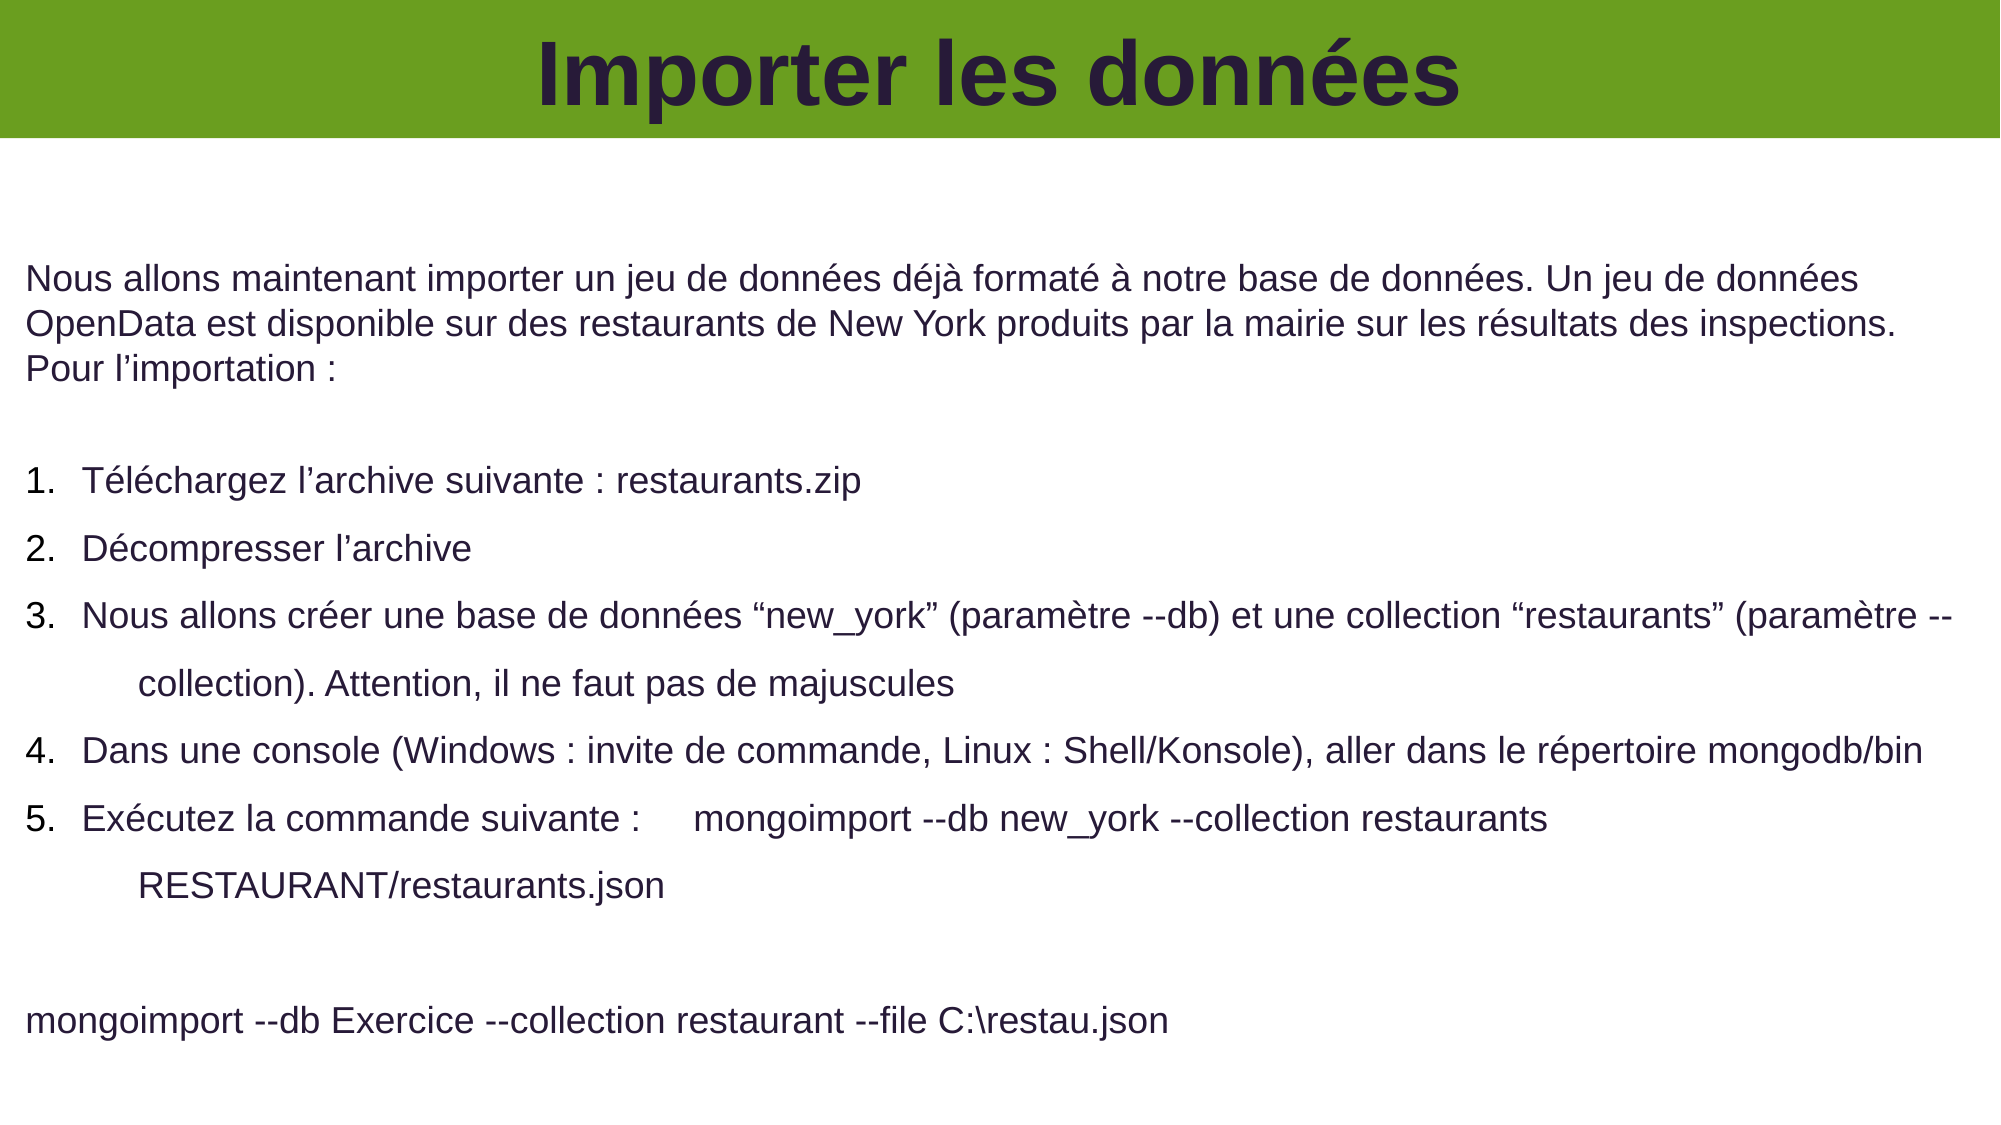

Importer les données
Nous allons maintenant importer un jeu de données déjà formaté à notre base de données. Un jeu de données OpenData est disponible sur des restaurants de New York produits par la mairie sur les résultats des inspections. Pour l’importation :
Téléchargez l’archive suivante : restaurants.zip
Décompresser l’archive
Nous allons créer une base de données “new_york” (paramètre --db) et une collection “restaurants” (paramètre --collection). Attention, il ne faut pas de majuscules
Dans une console (Windows : invite de commande, Linux : Shell/Konsole), aller dans le répertoire mongodb/bin
Exécutez la commande suivante : mongoimport --db new_york --collection restaurants RESTAURANT/restaurants.json
mongoimport --db Exercice --collection restaurant --file C:\restau.json